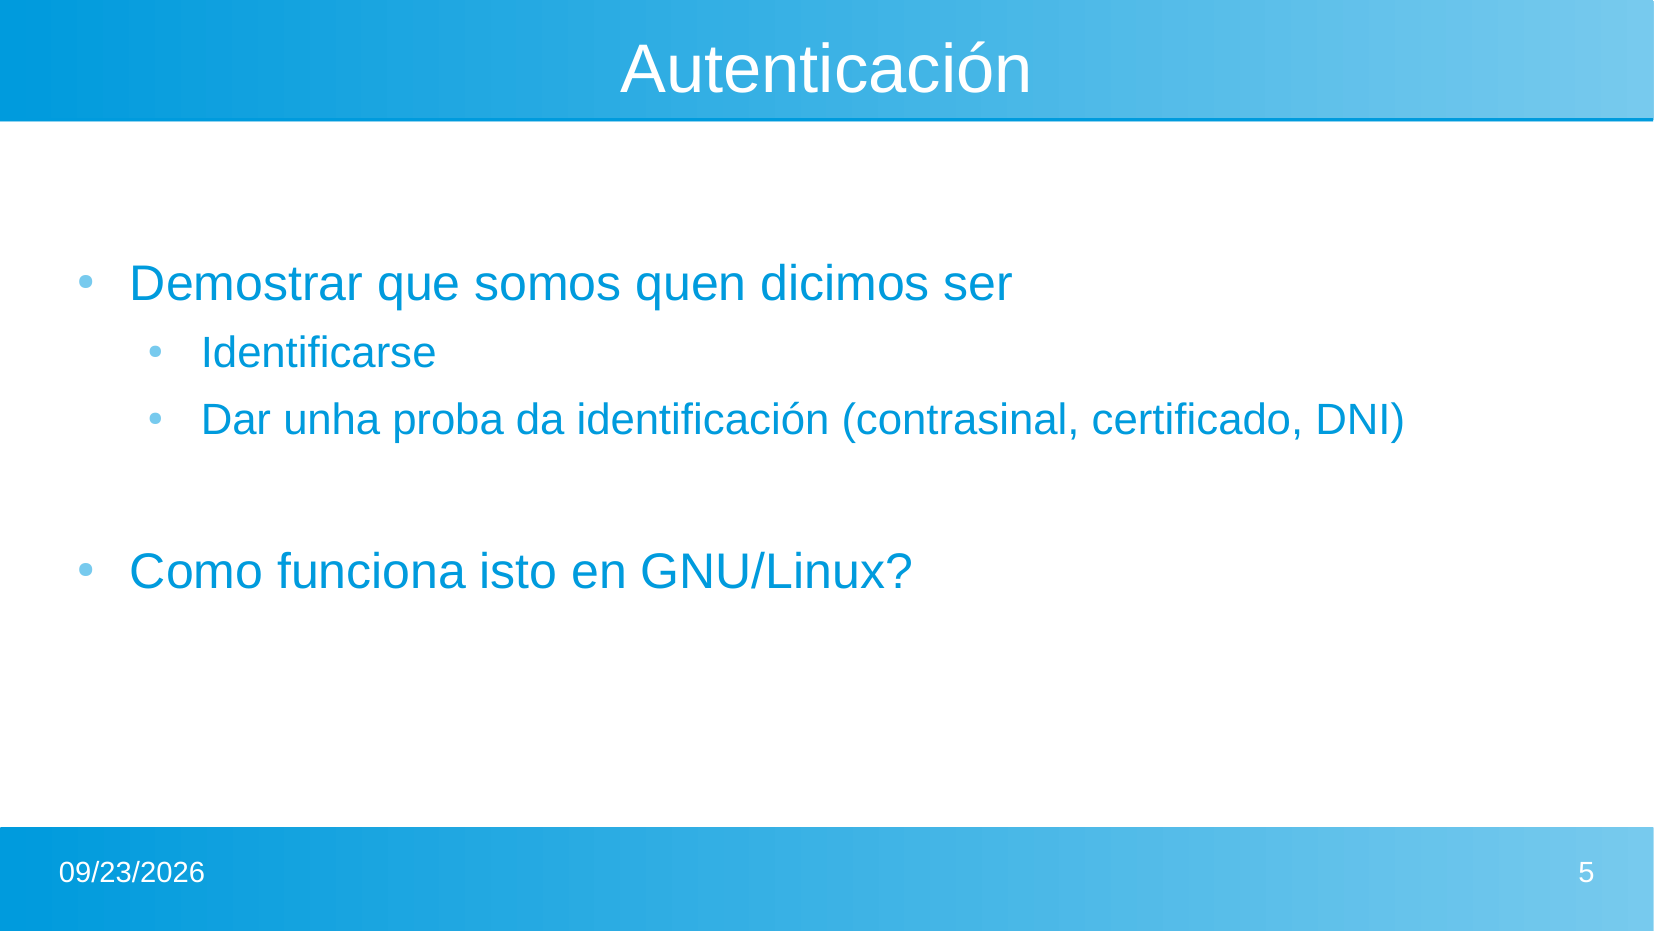

# Autenticación
Demostrar que somos quen dicimos ser
Identificarse
Dar unha proba da identificación (contrasinal, certificado, DNI)
Como funciona isto en GNU/Linux?
5